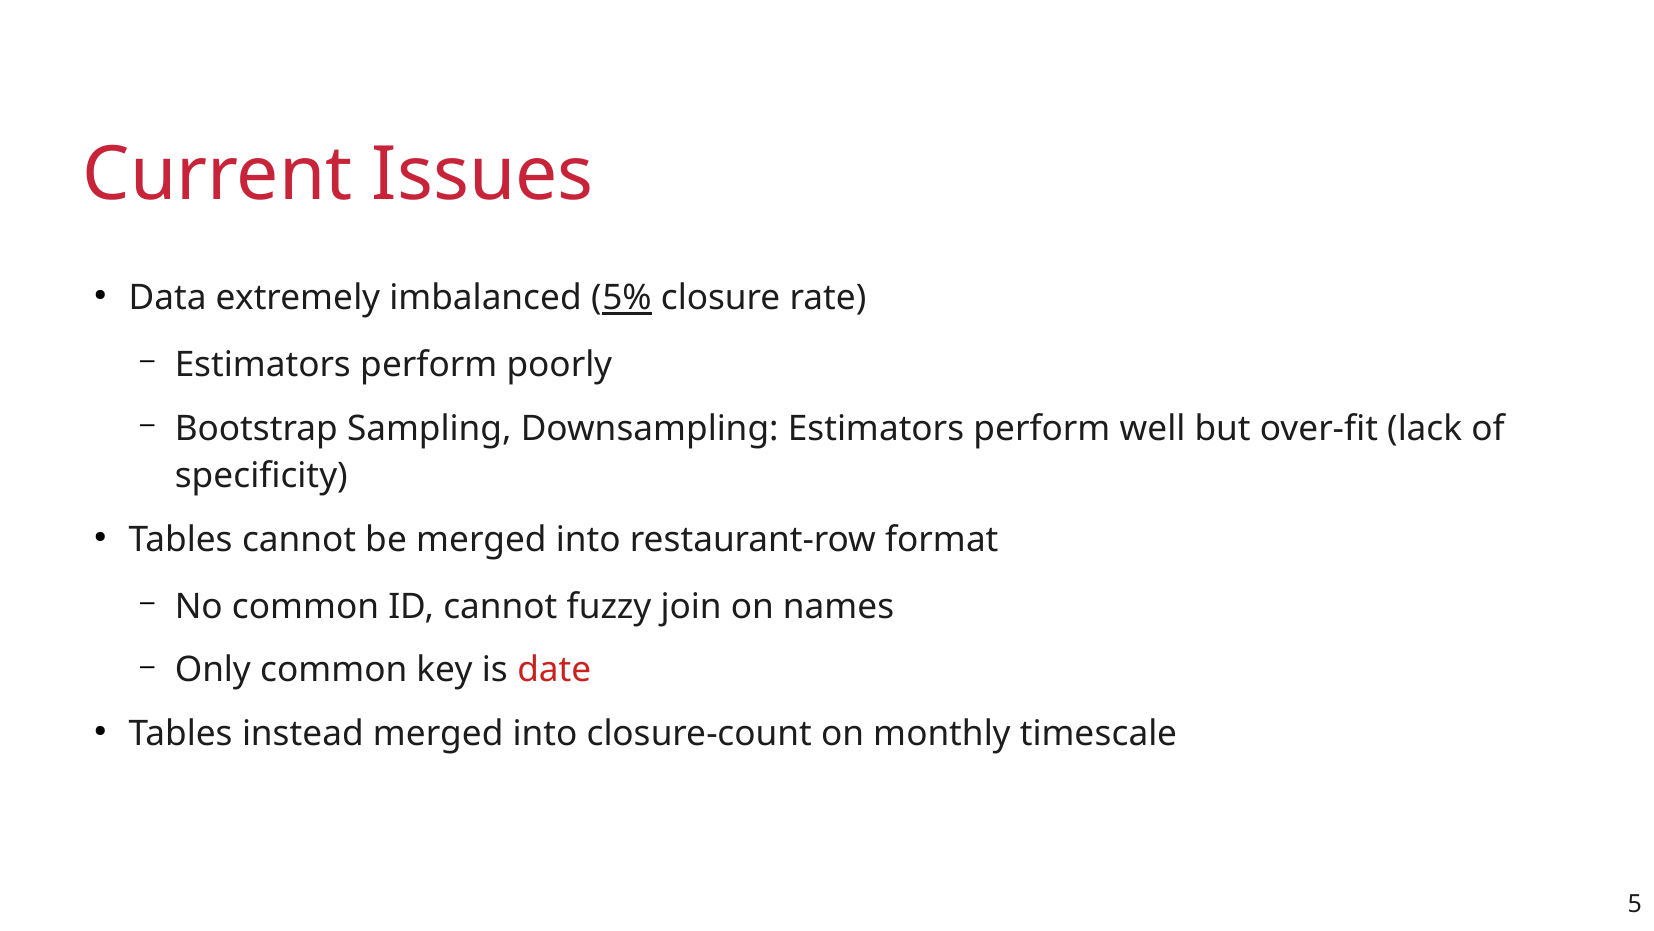

# Current Issues
Data extremely imbalanced (5% closure rate)
Estimators perform poorly
Bootstrap Sampling, Downsampling: Estimators perform well but over-fit (lack of specificity)
Tables cannot be merged into restaurant-row format
No common ID, cannot fuzzy join on names
Only common key is date
Tables instead merged into closure-count on monthly timescale